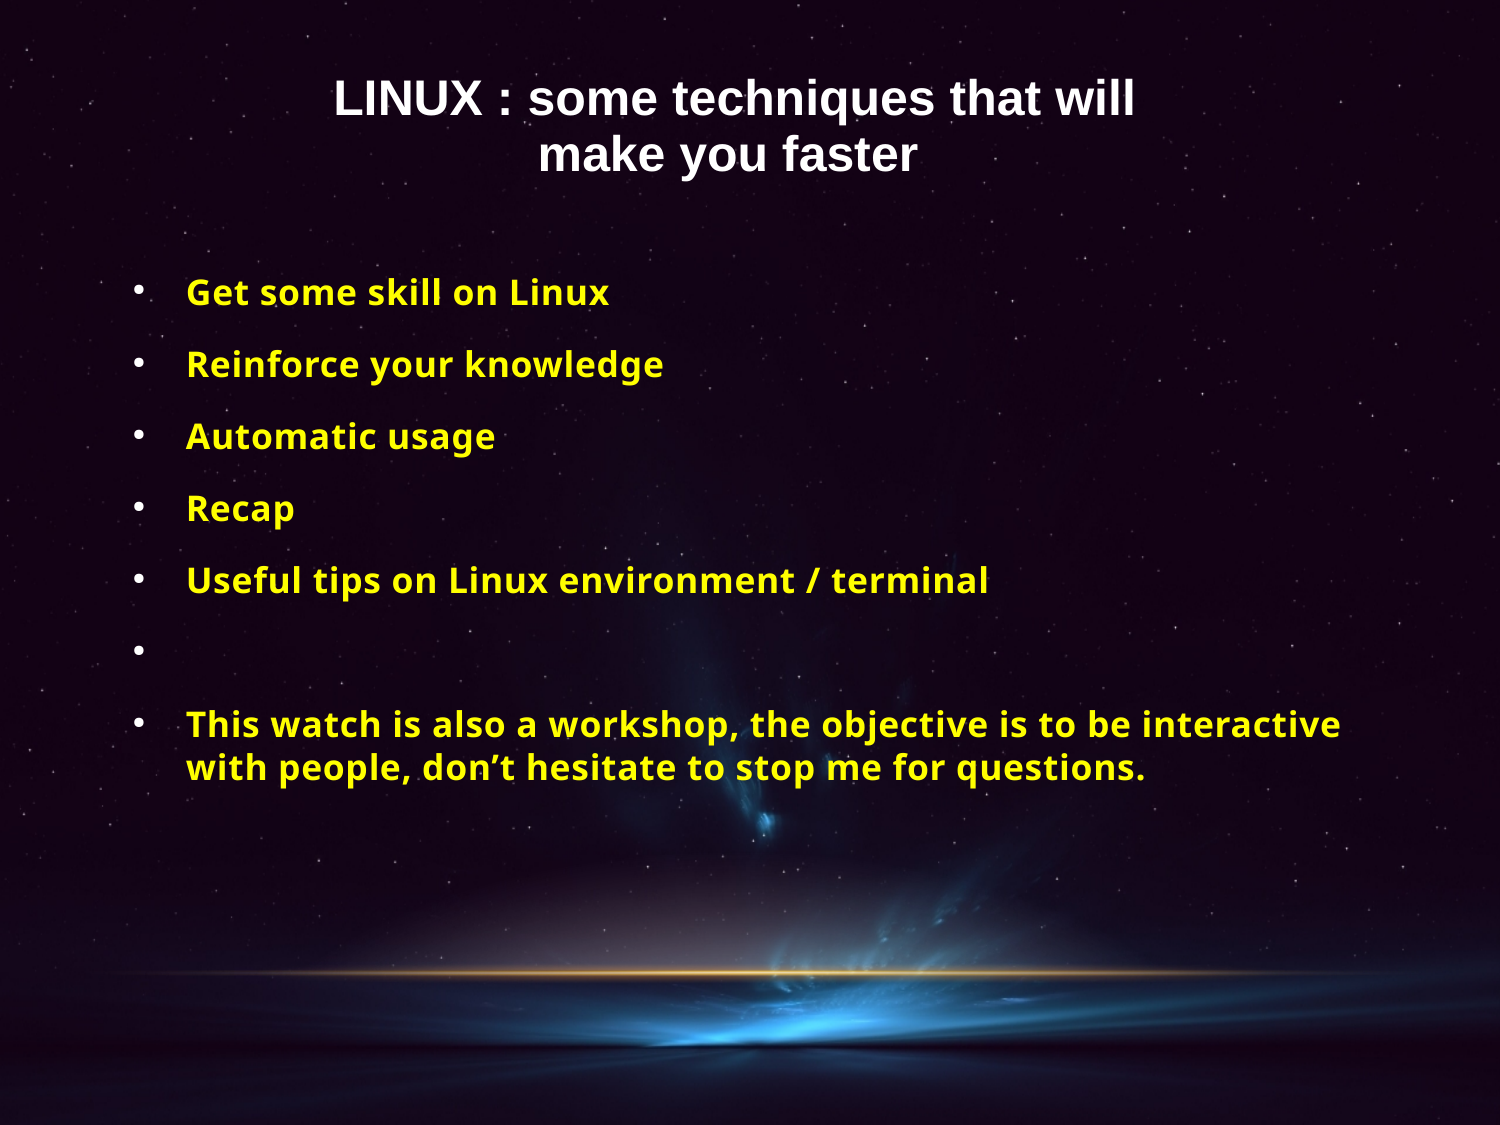

#
LINUX : some techniques that will make you faster
Get some skill on Linux
Reinforce your knowledge
Automatic usage
Recap
Useful tips on Linux environment / terminal
This watch is also a workshop, the objective is to be interactive with people, don’t hesitate to stop me for questions.